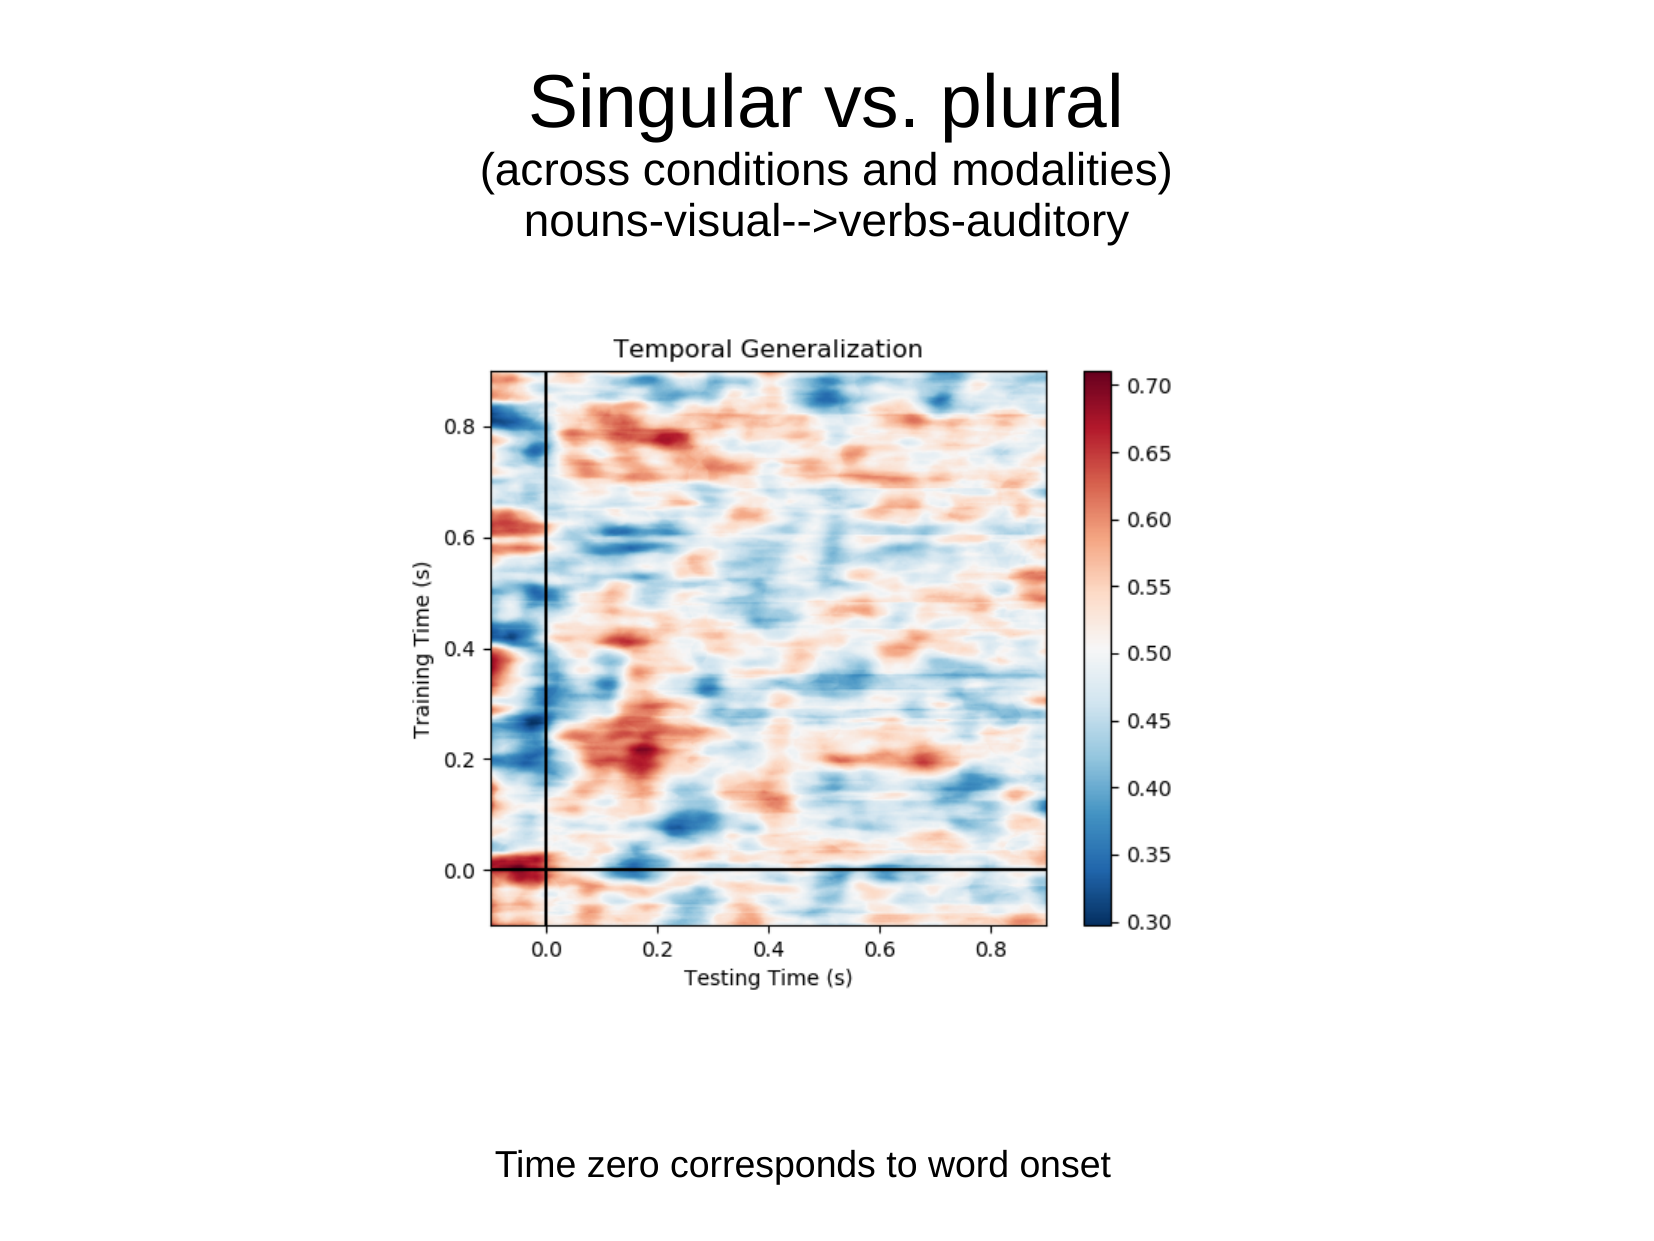

# Singular vs. plural (across conditions and modalities) nouns-visual-->verbs-auditory
Time zero corresponds to word onset